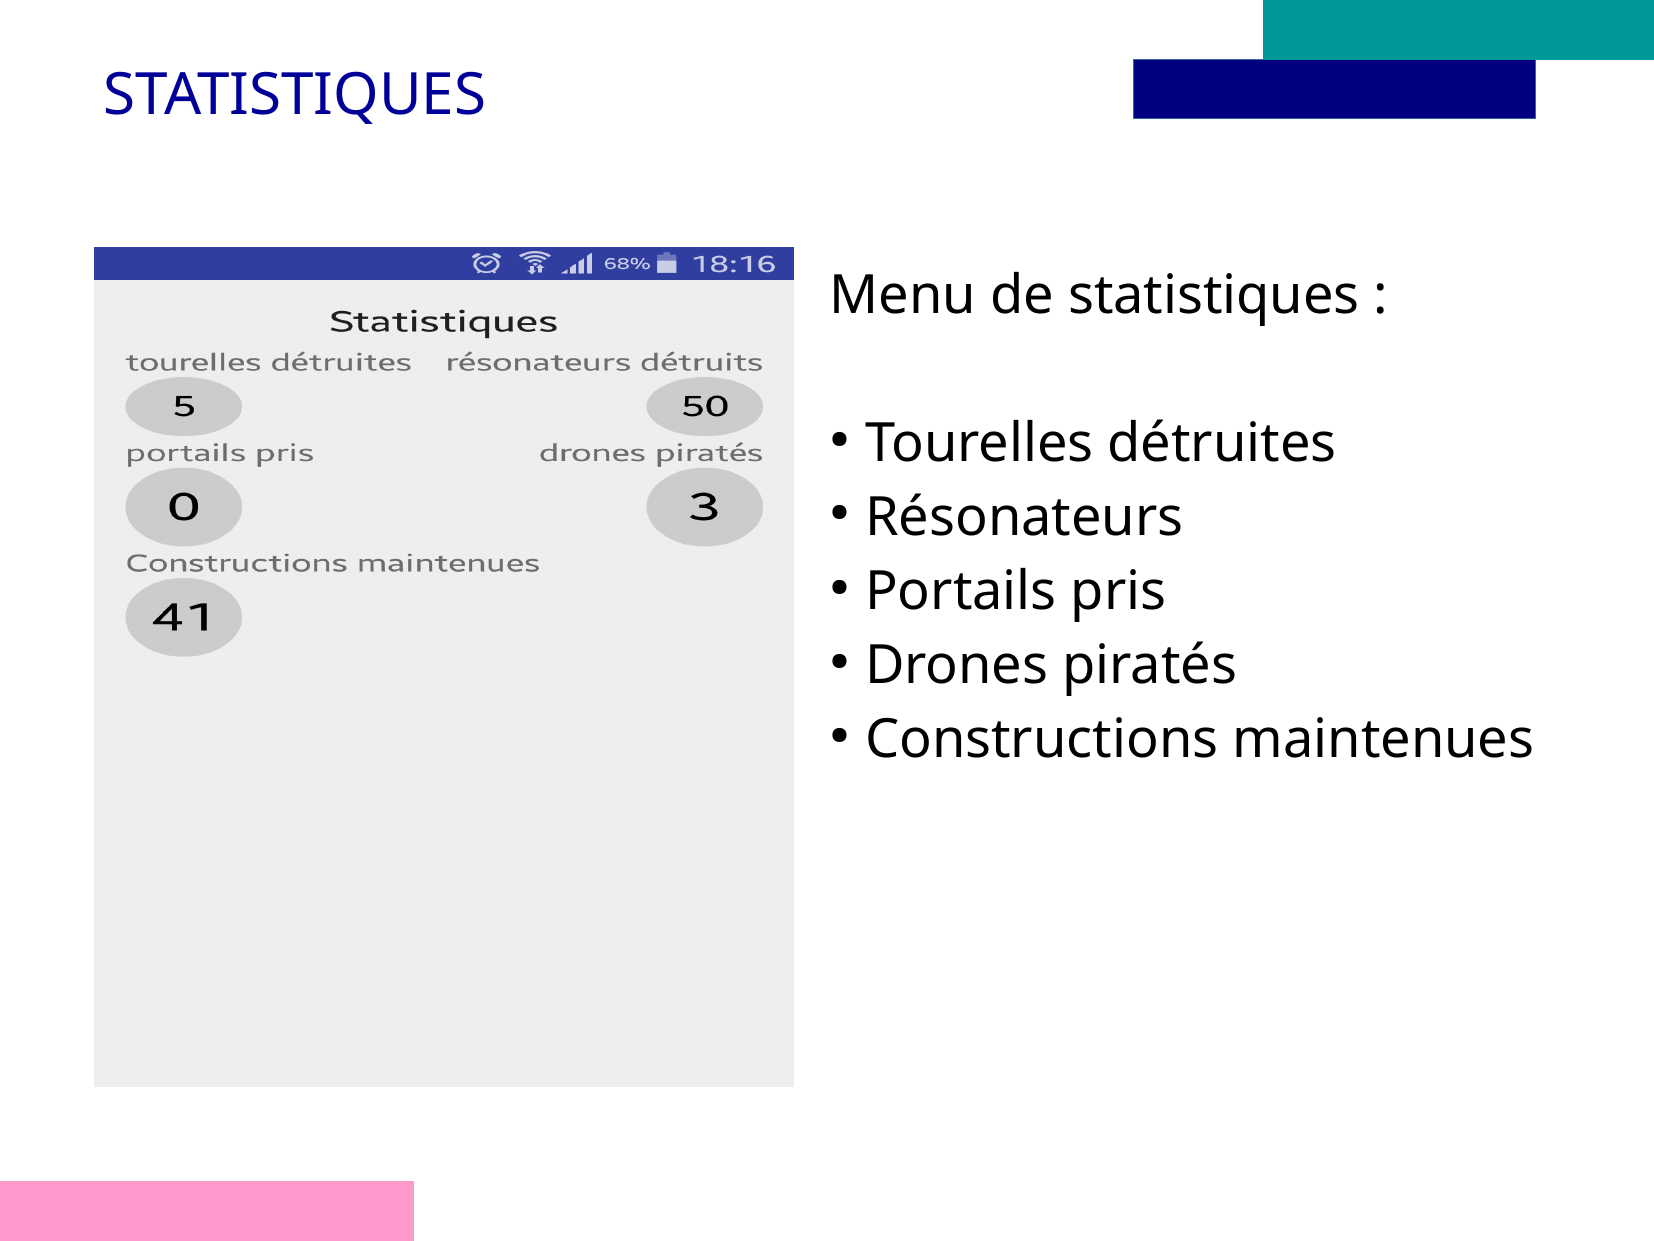

# STATISTIQUES
Menu de statistiques :
Tourelles détruites
Résonateurs
Portails pris
Drones piratés
Constructions maintenues